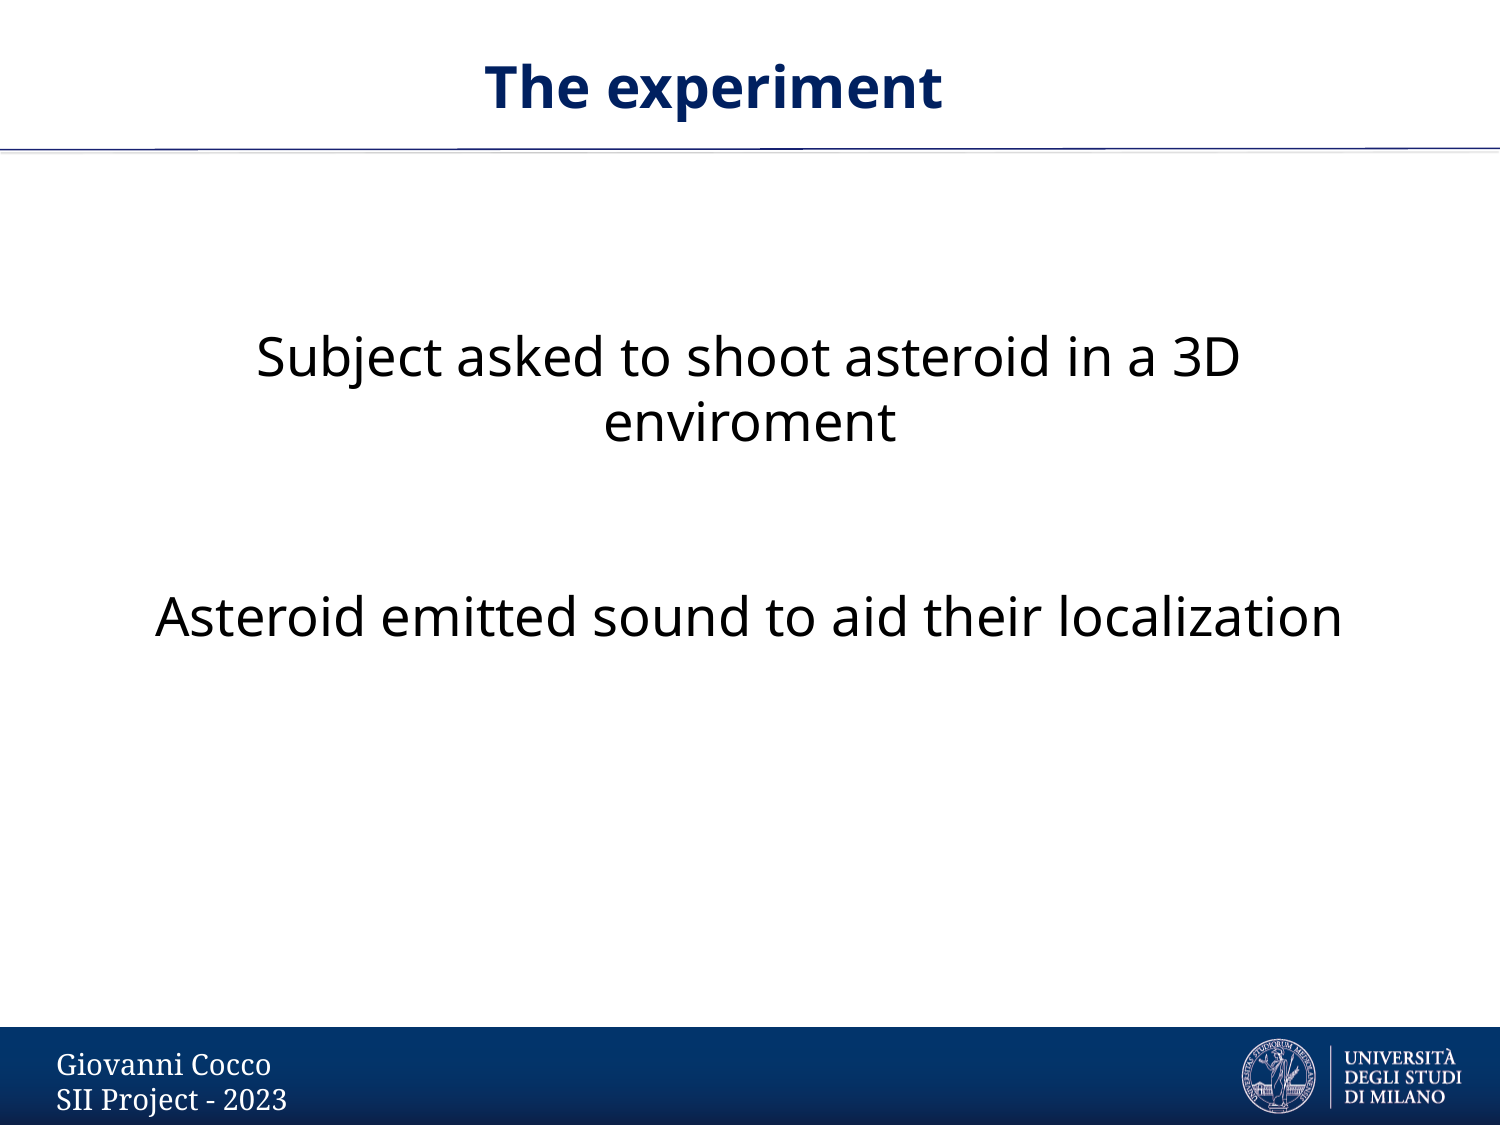

The experiment
Subject asked to shoot asteroid in a 3D enviroment
Asteroid emitted sound to aid their localization